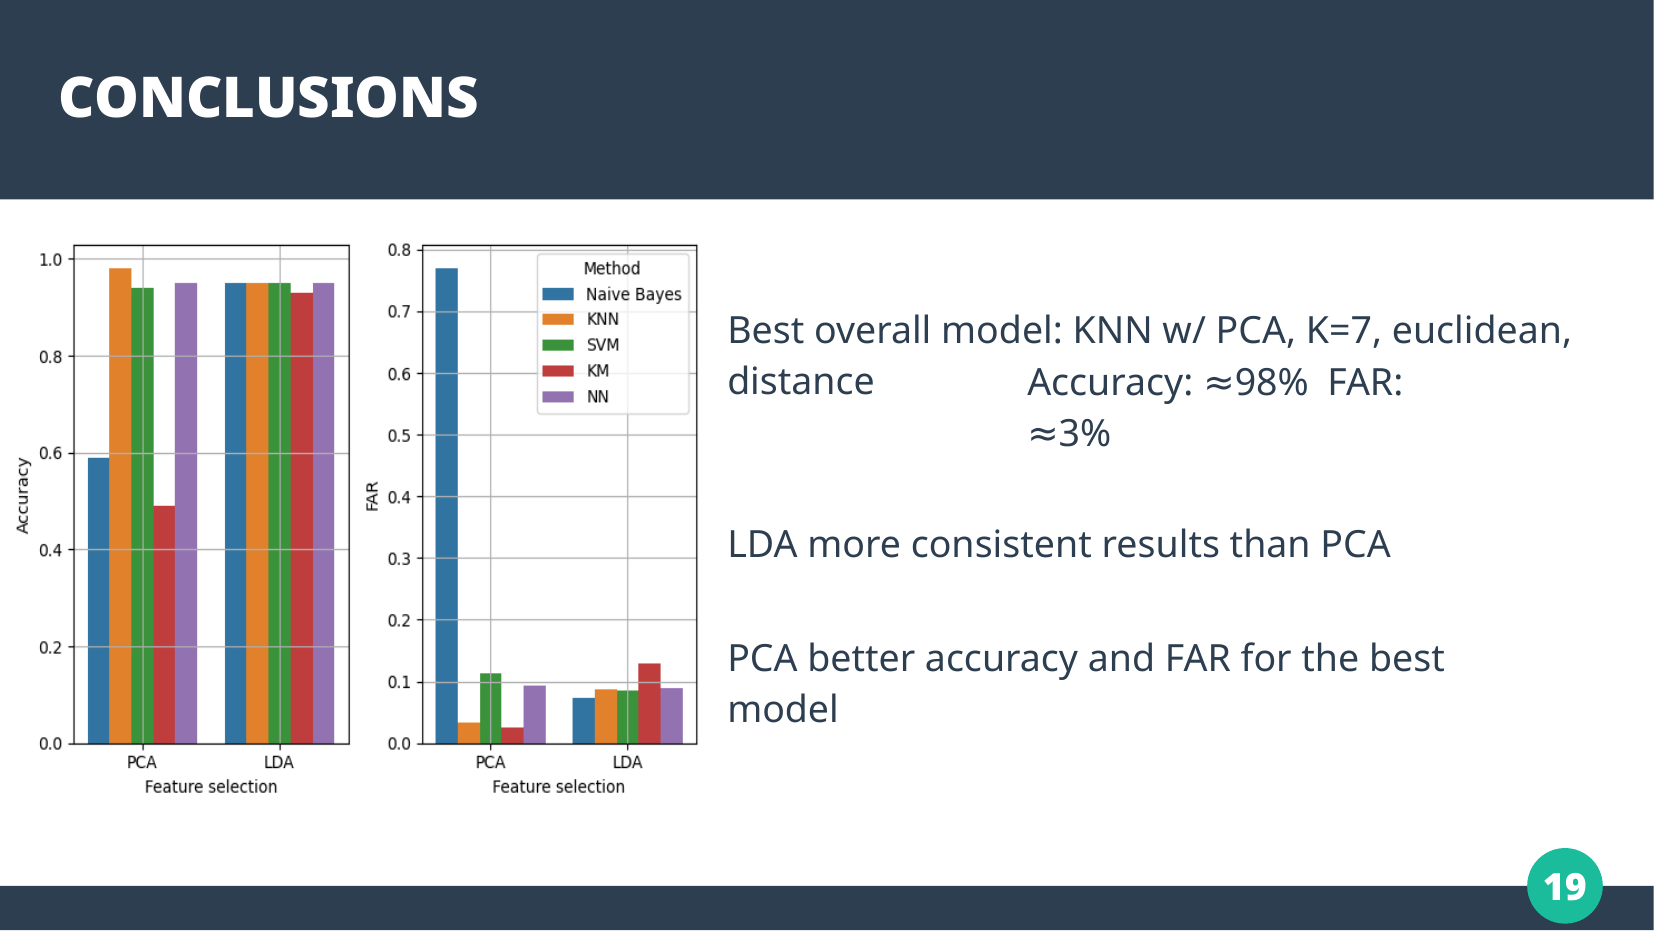

# CONCLUSIONS
Best overall model: KNN w/ PCA, K=7, euclidean, distance
Accuracy: ≈98%	FAR: ≈3%
LDA more consistent results than PCA
PCA better accuracy and FAR for the best model